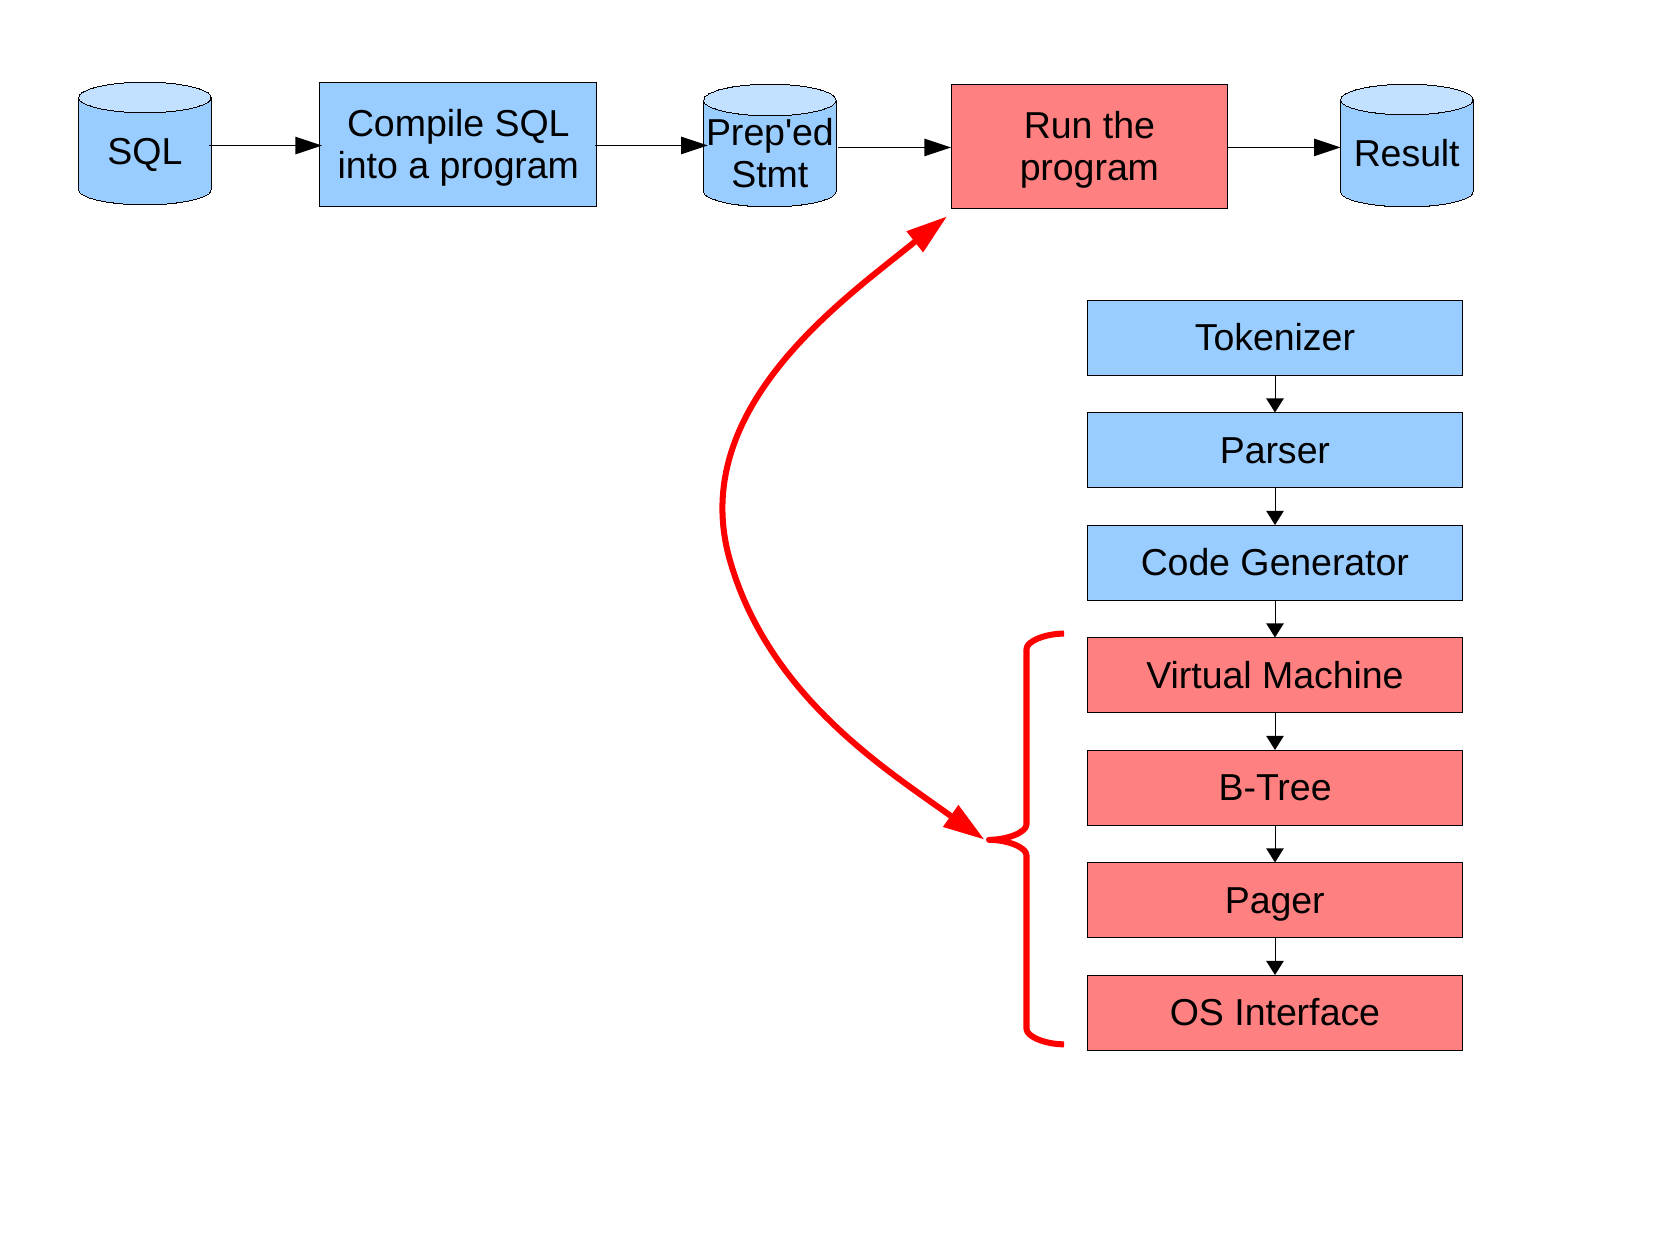

SQL
Compile SQL
into a program
Run the
program
Prep'ed
Stmt
Result
Tokenizer
Parser
Code Generator
Virtual Machine
B-Tree
Pager
OS Interface